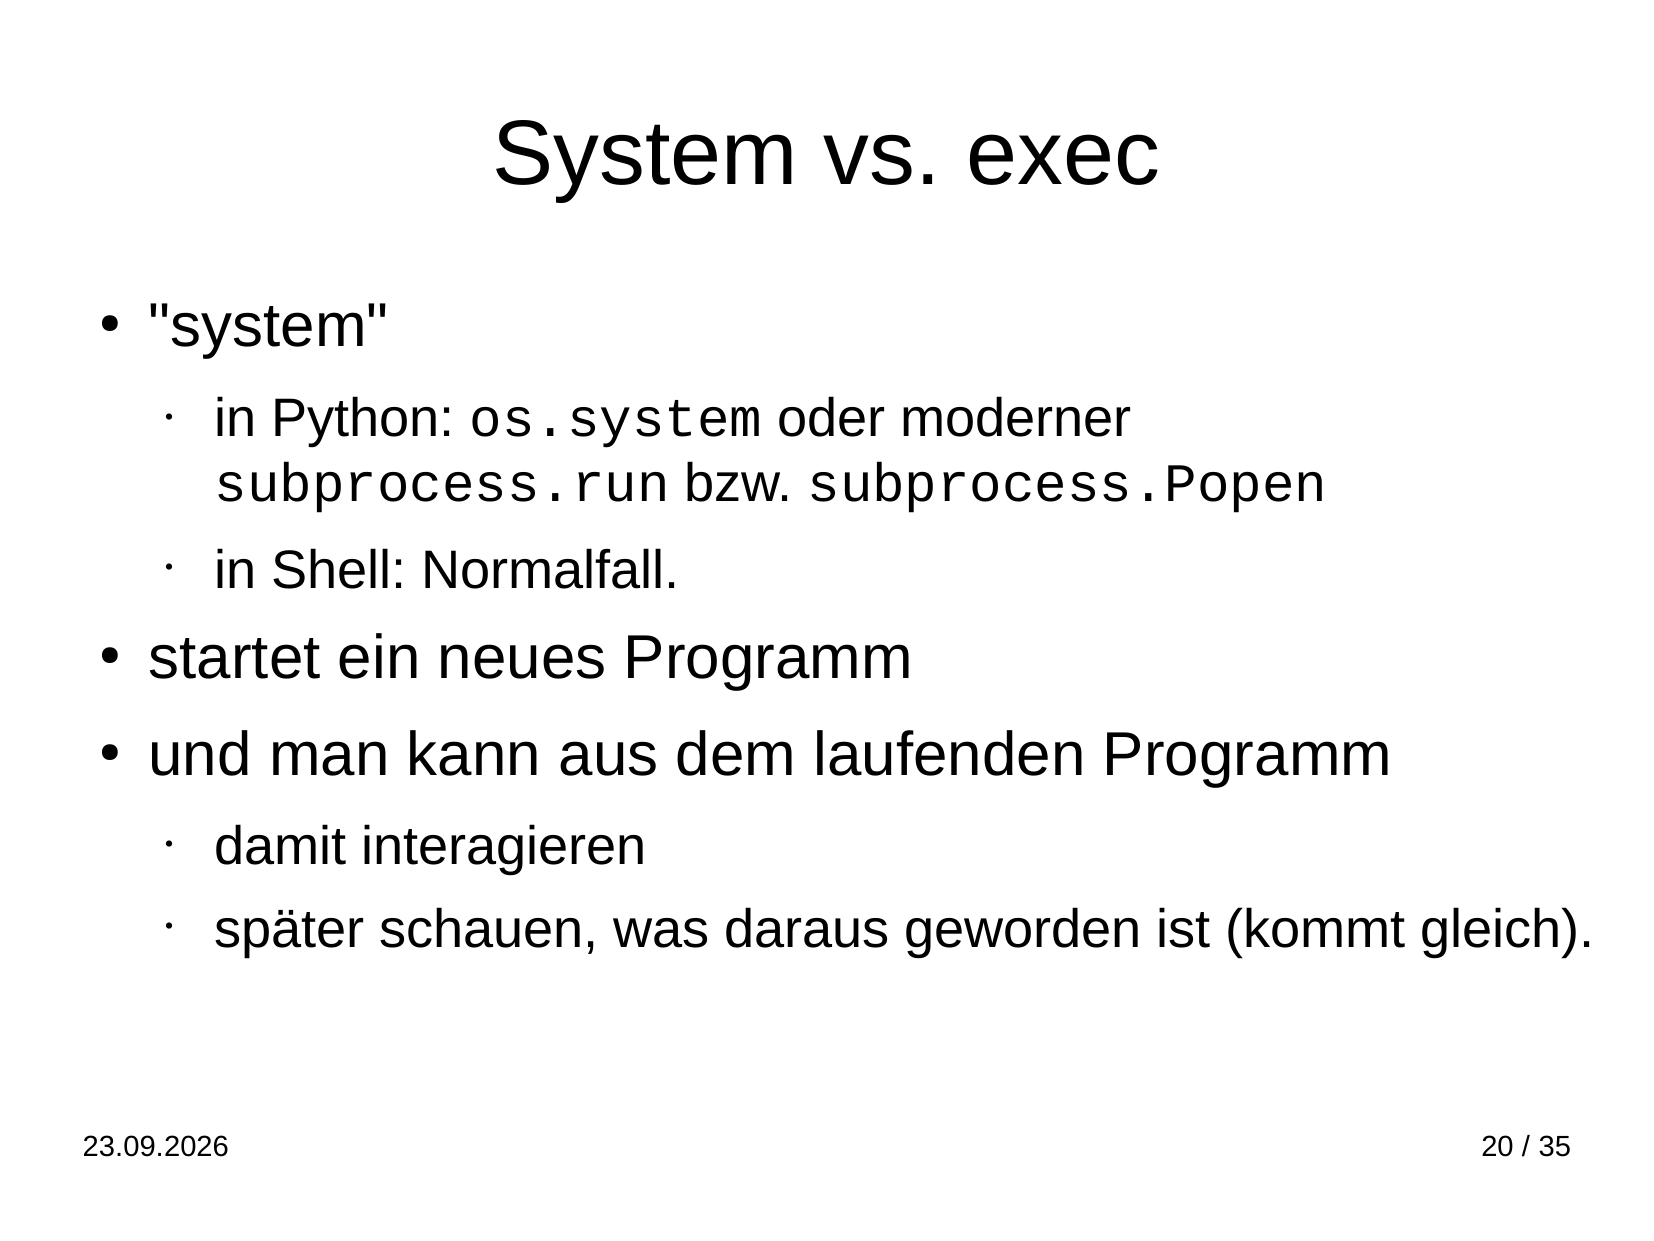

# System vs. exec
"system"
in Python: os.system oder moderner
subprocess.run bzw. subprocess.Popen
in Shell: Normalfall.
startet ein neues Programm
und man kann aus dem laufenden Programm
damit interagieren
später schauen, was daraus geworden ist (kommt gleich).